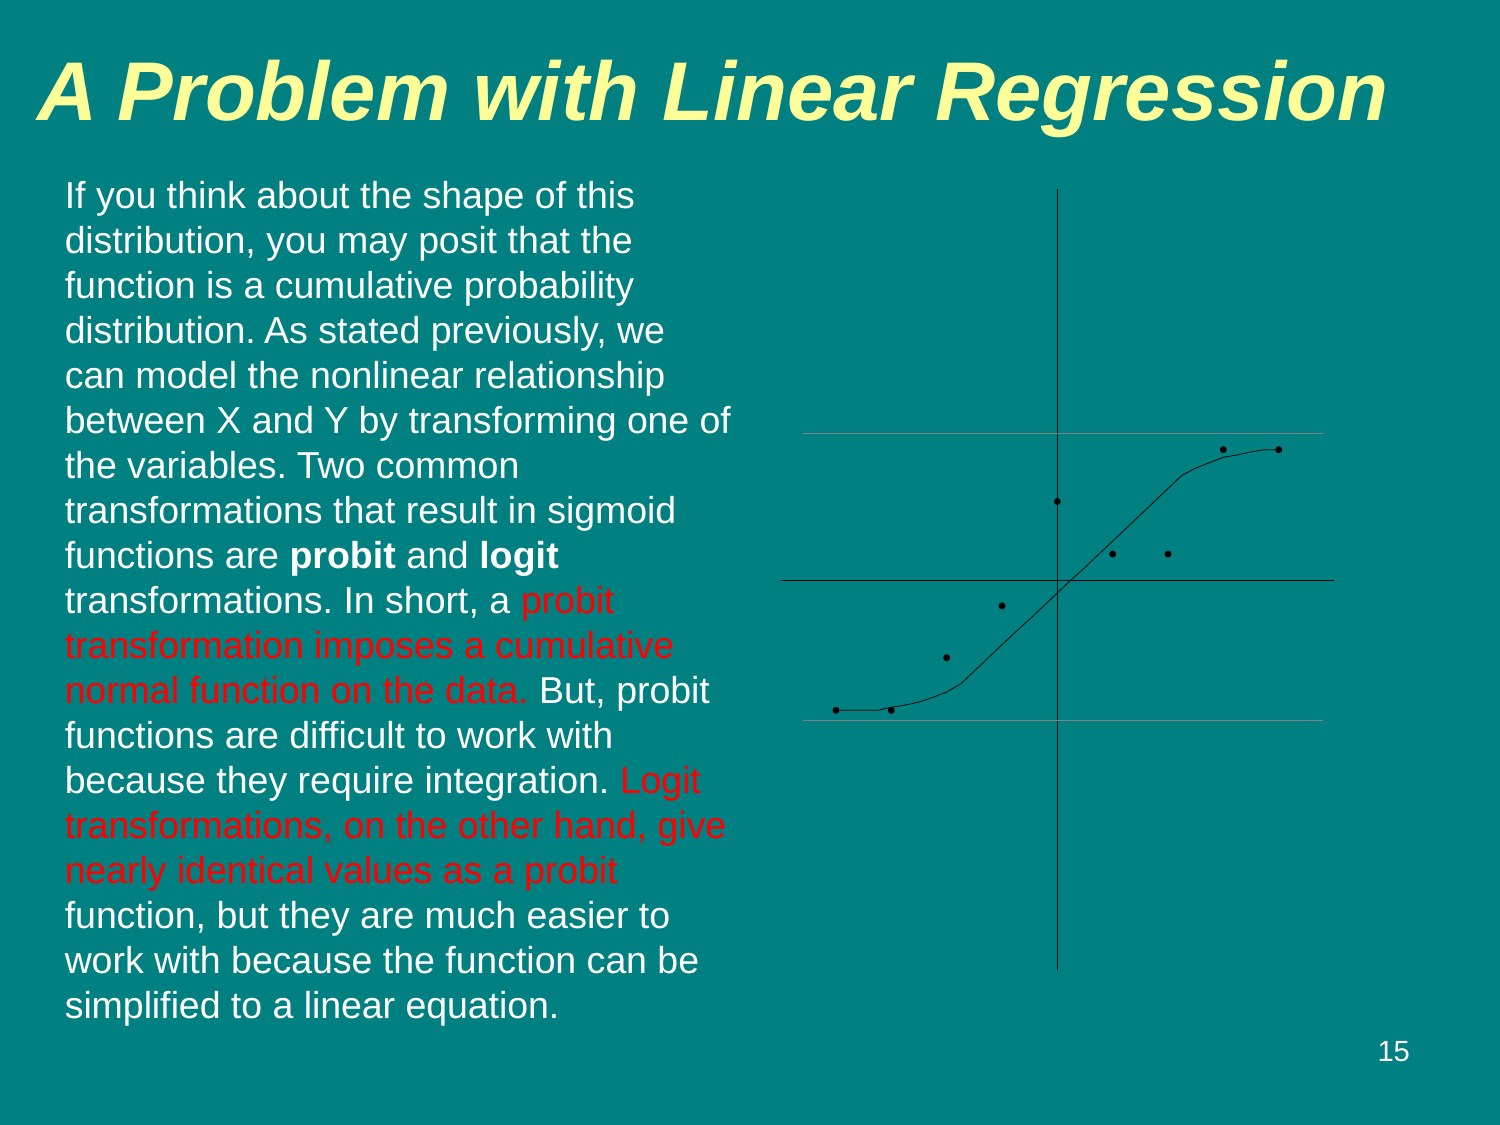

A Problem with Linear Regression
If you think about the shape of this distribution, you may posit that the function is a cumulative probability distribution. As stated previously, we can model the nonlinear relationship
between X and Y by transforming one of the variables. Two common transformations that result in sigmoid functions are probit and logit transformations. In short, a probit
transformation imposes a cumulative normal function on the data. But, probit functions are difficult to work with because they require integration. Logit transformations, on the other hand, give nearly identical values as a probit function, but they are much easier to work with because the function can be simplified to a linear equation.